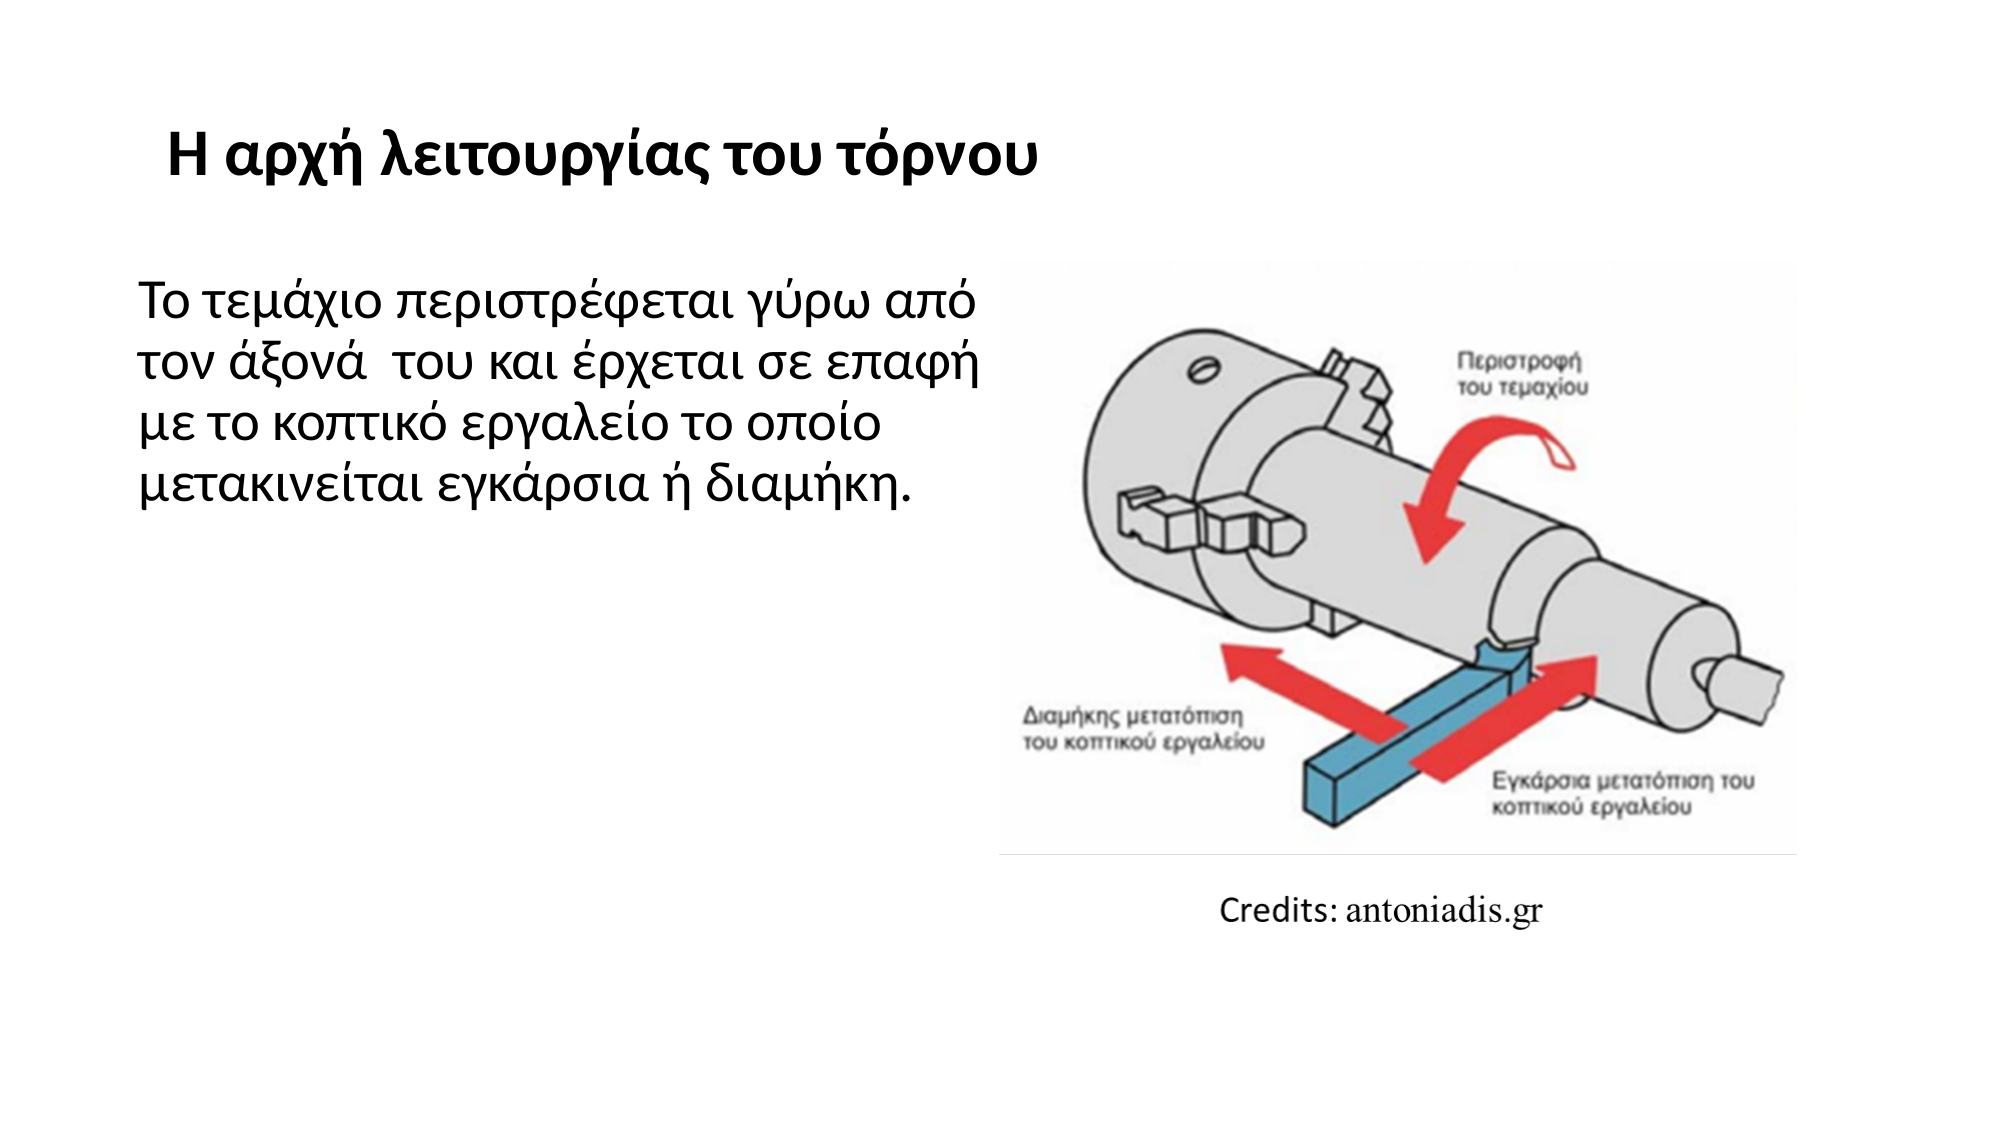

# Η αρχή λειτουργίας του τόρνου
Το τεμάχιο περιστρέφεται γύρω από τον άξονά του και έρχεται σε επαφή με το κοπτικό εργαλείο το οποίο μετακινείται εγκάρσια ή διαμήκη.